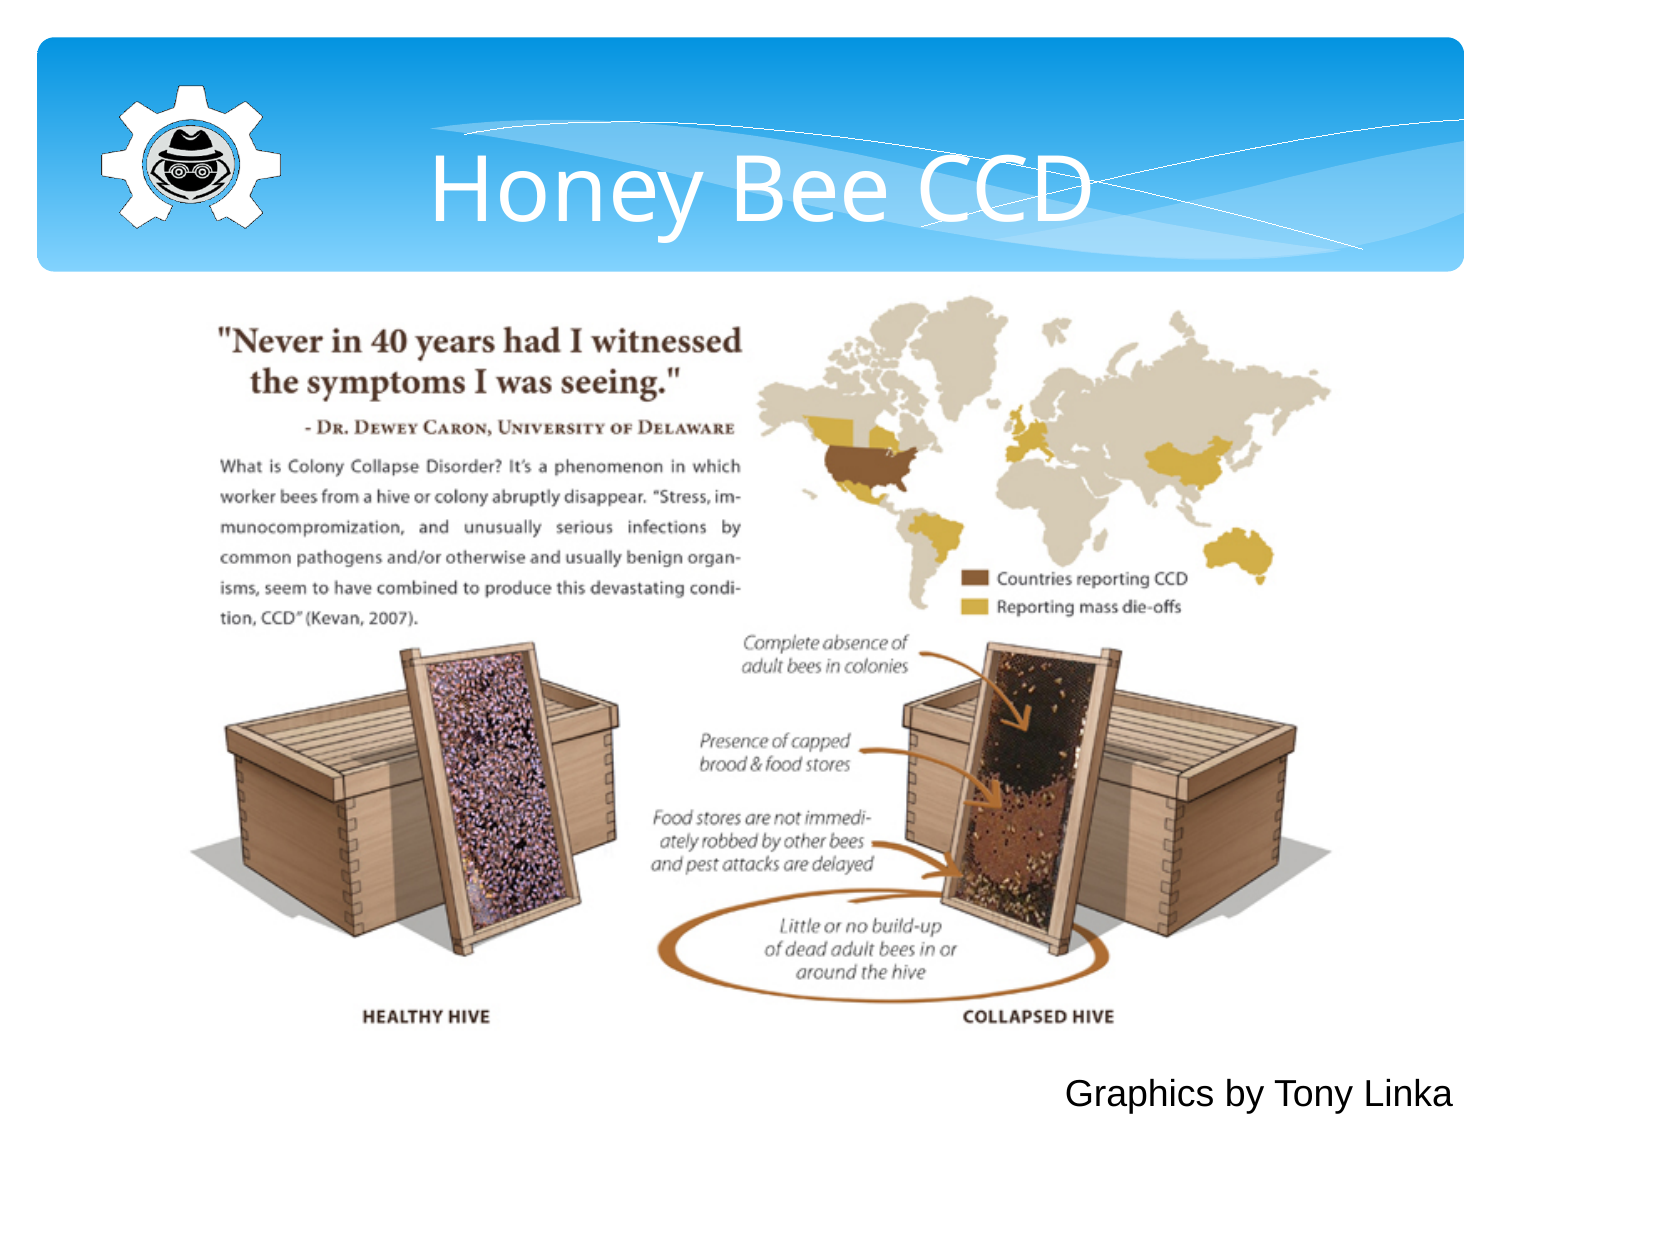

# Honey Bee CCD
Graphics by Tony Linka